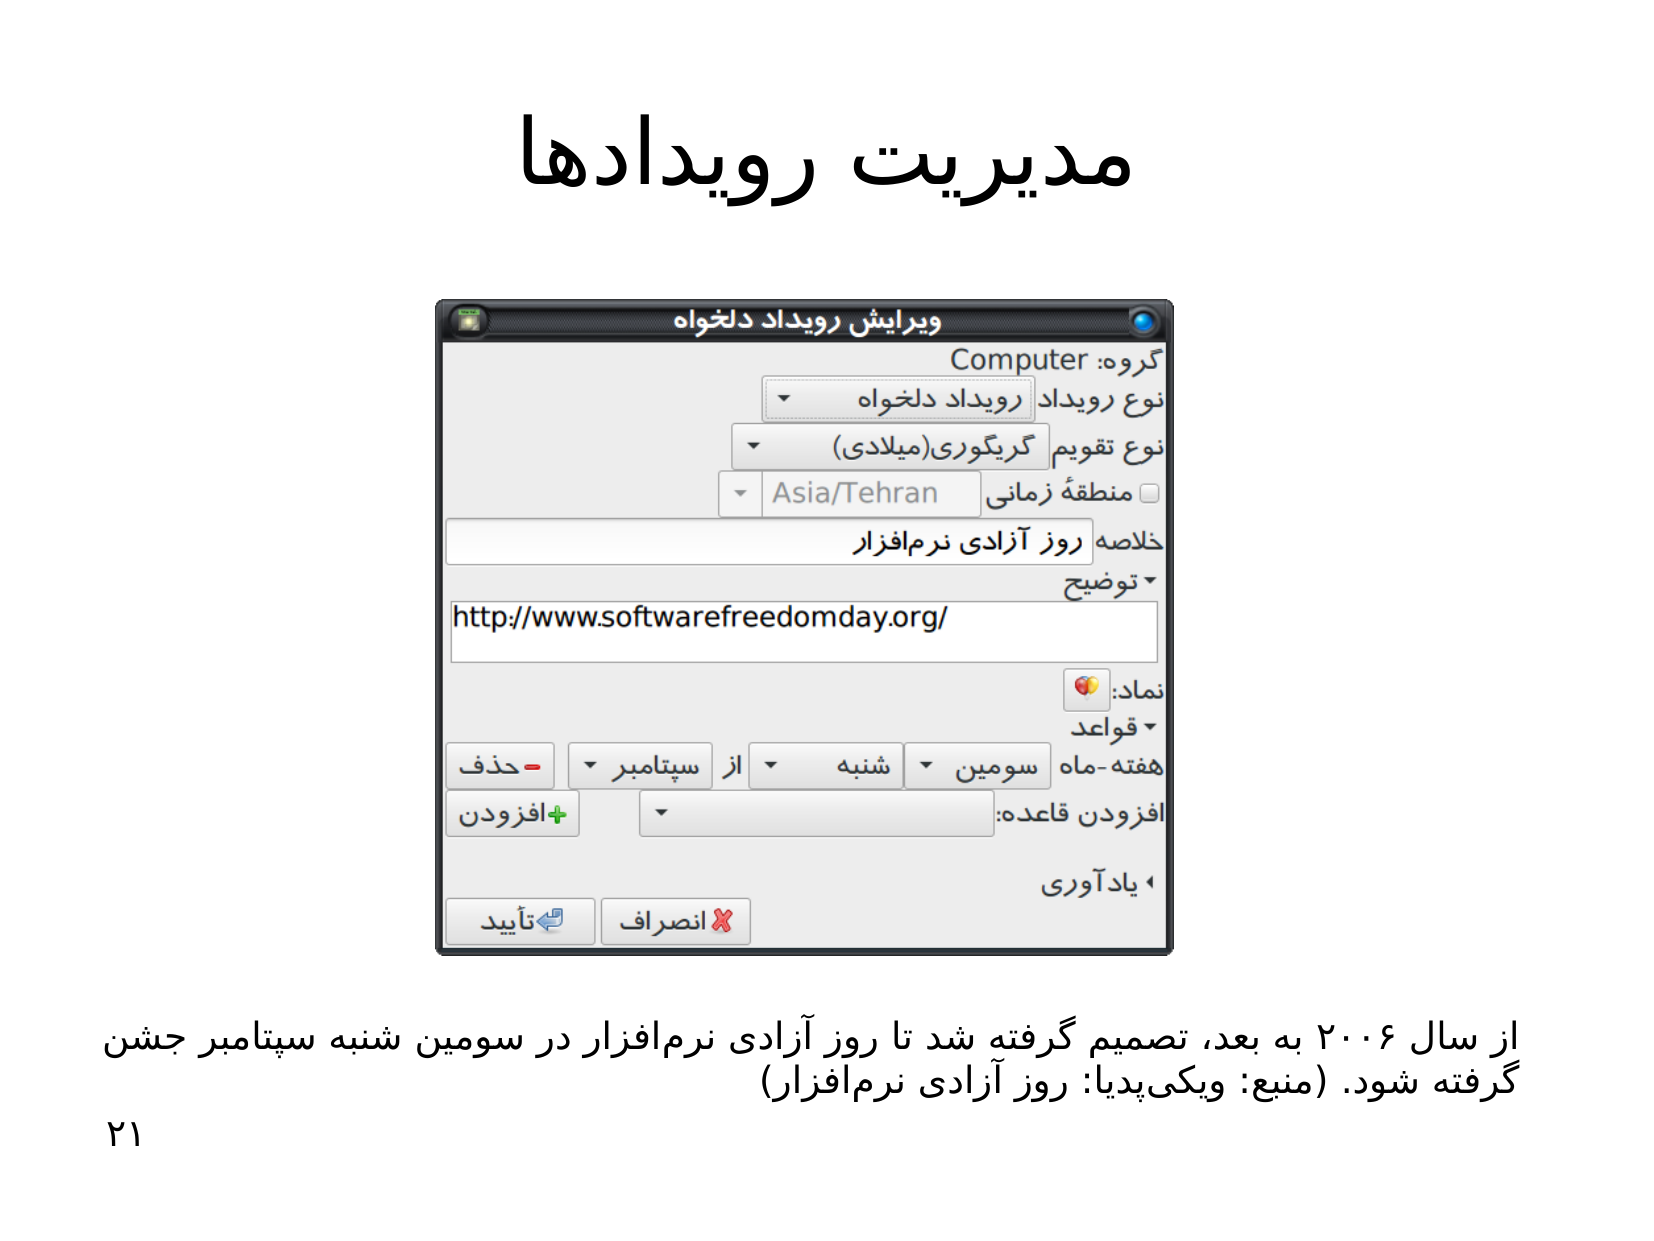

# مدیریت رویدادها
از سال ۲۰۰۶ به بعد، تصمیم گرفته شد تا روز آزادی نرم‌افزار در سومین شنبه سپتامبر جشن گرفته شود. (منبع: ویکی‌پدیا: روز آزادی نرم‌افزار)
۲۱